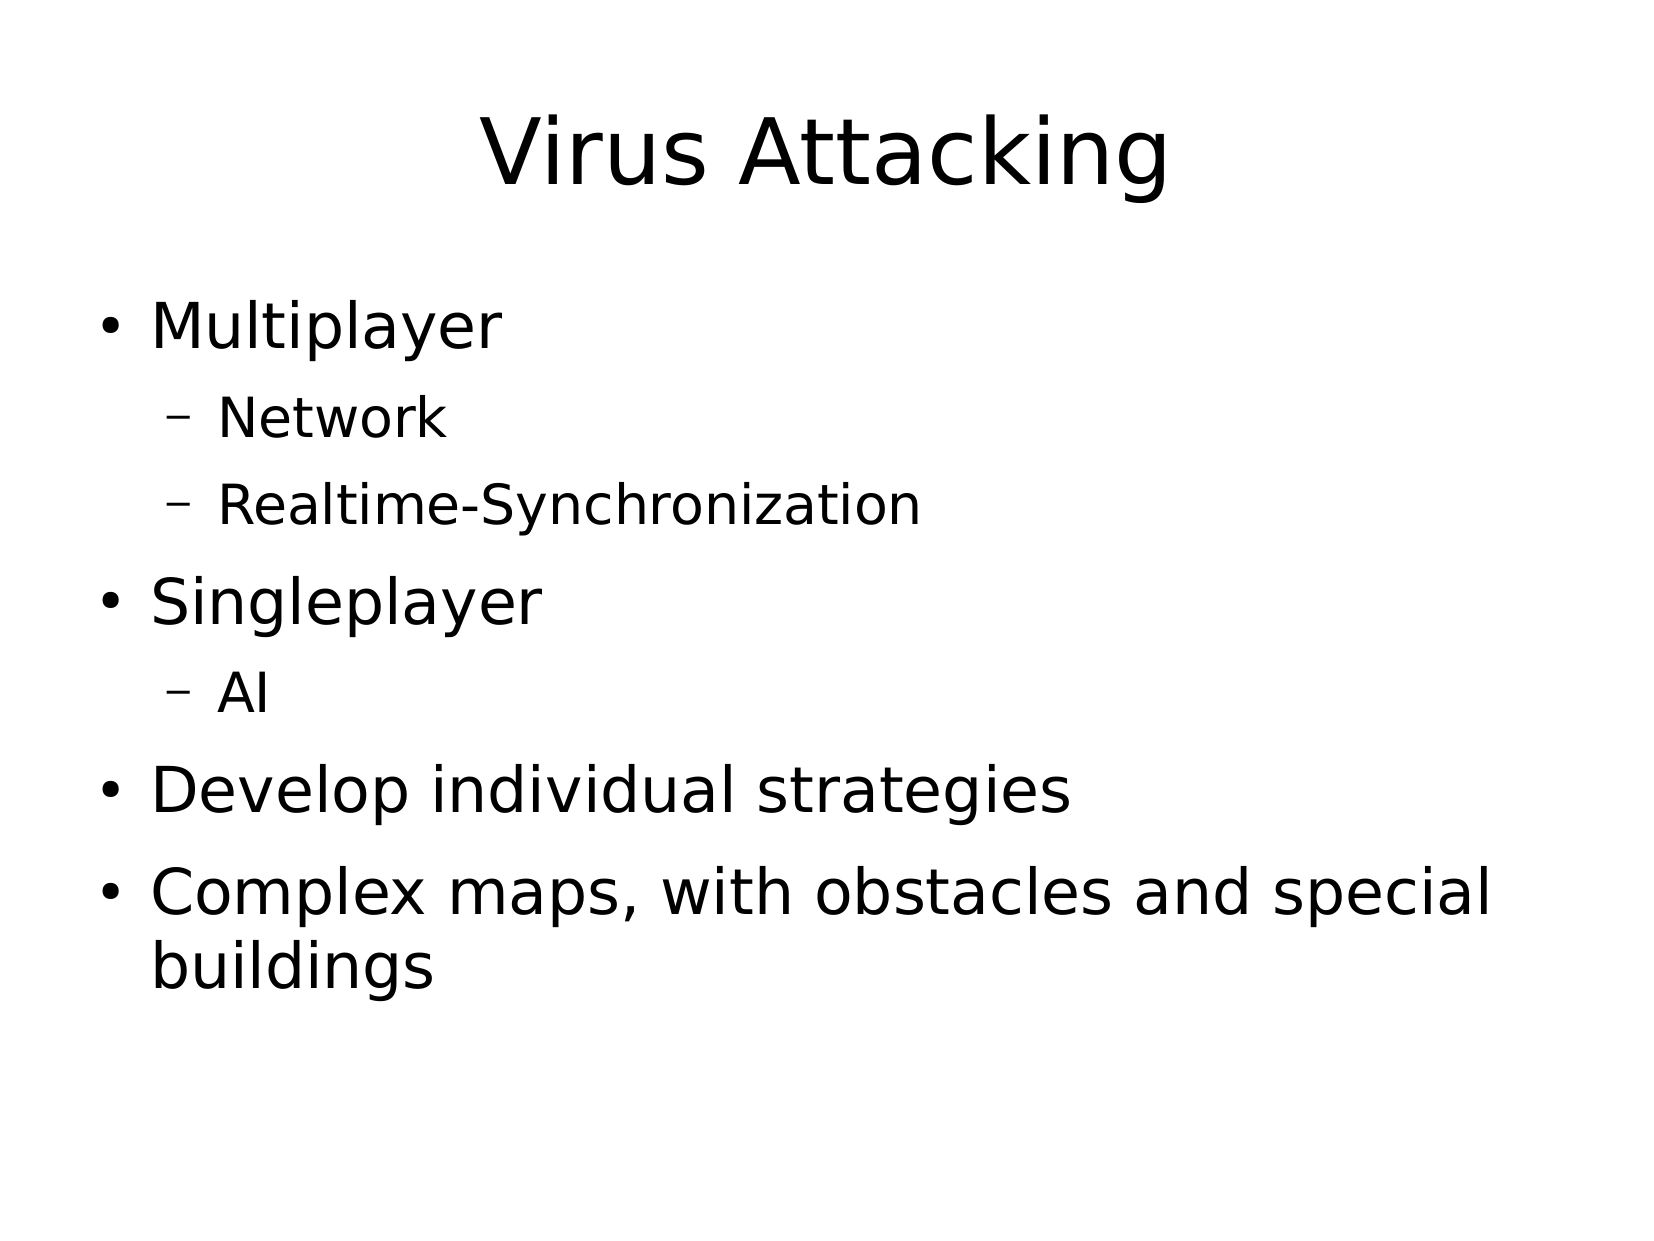

# Virus Attacking
Multiplayer
Network
Realtime-Synchronization
Singleplayer
AI
Develop individual strategies
Complex maps, with obstacles and special buildings